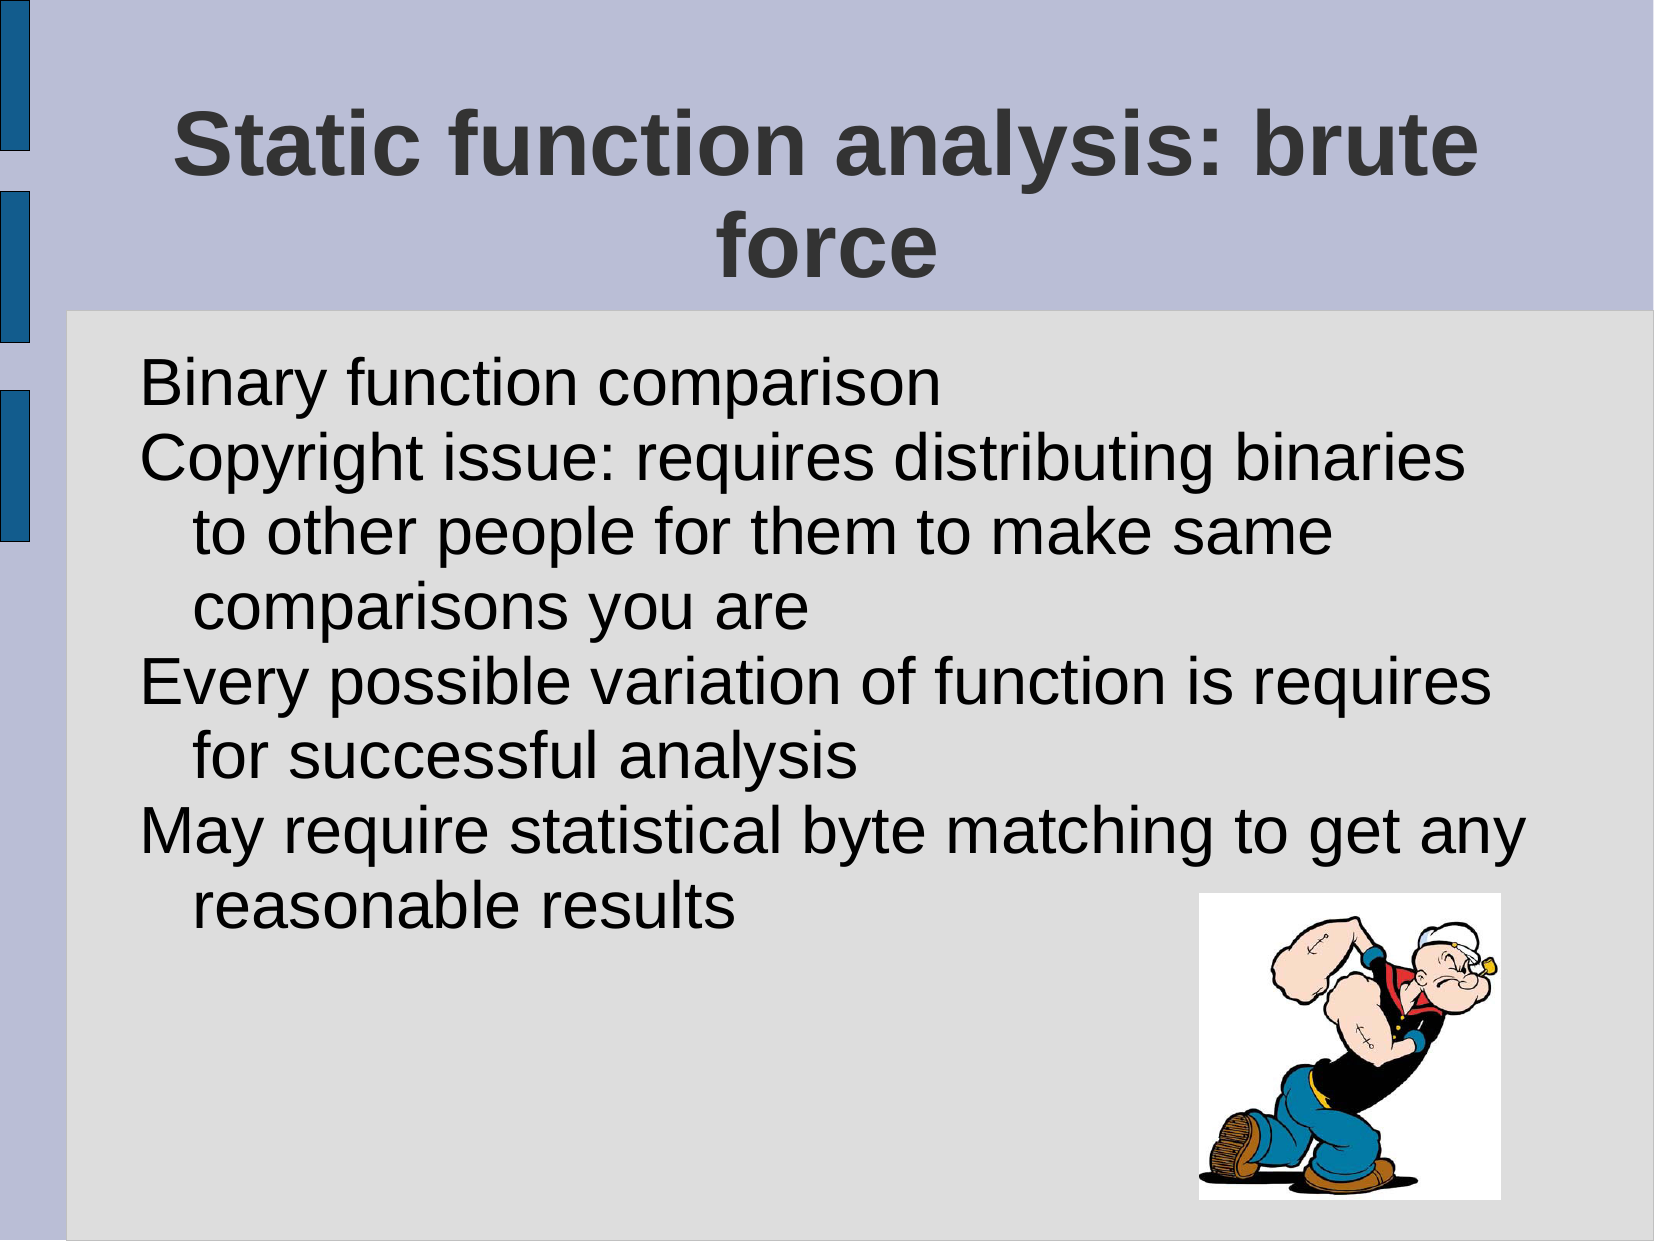

# Static function analysis: brute force
Binary function comparison
Copyright issue: requires distributing binaries to other people for them to make same comparisons you are
Every possible variation of function is requires for successful analysis
May require statistical byte matching to get any reasonable results